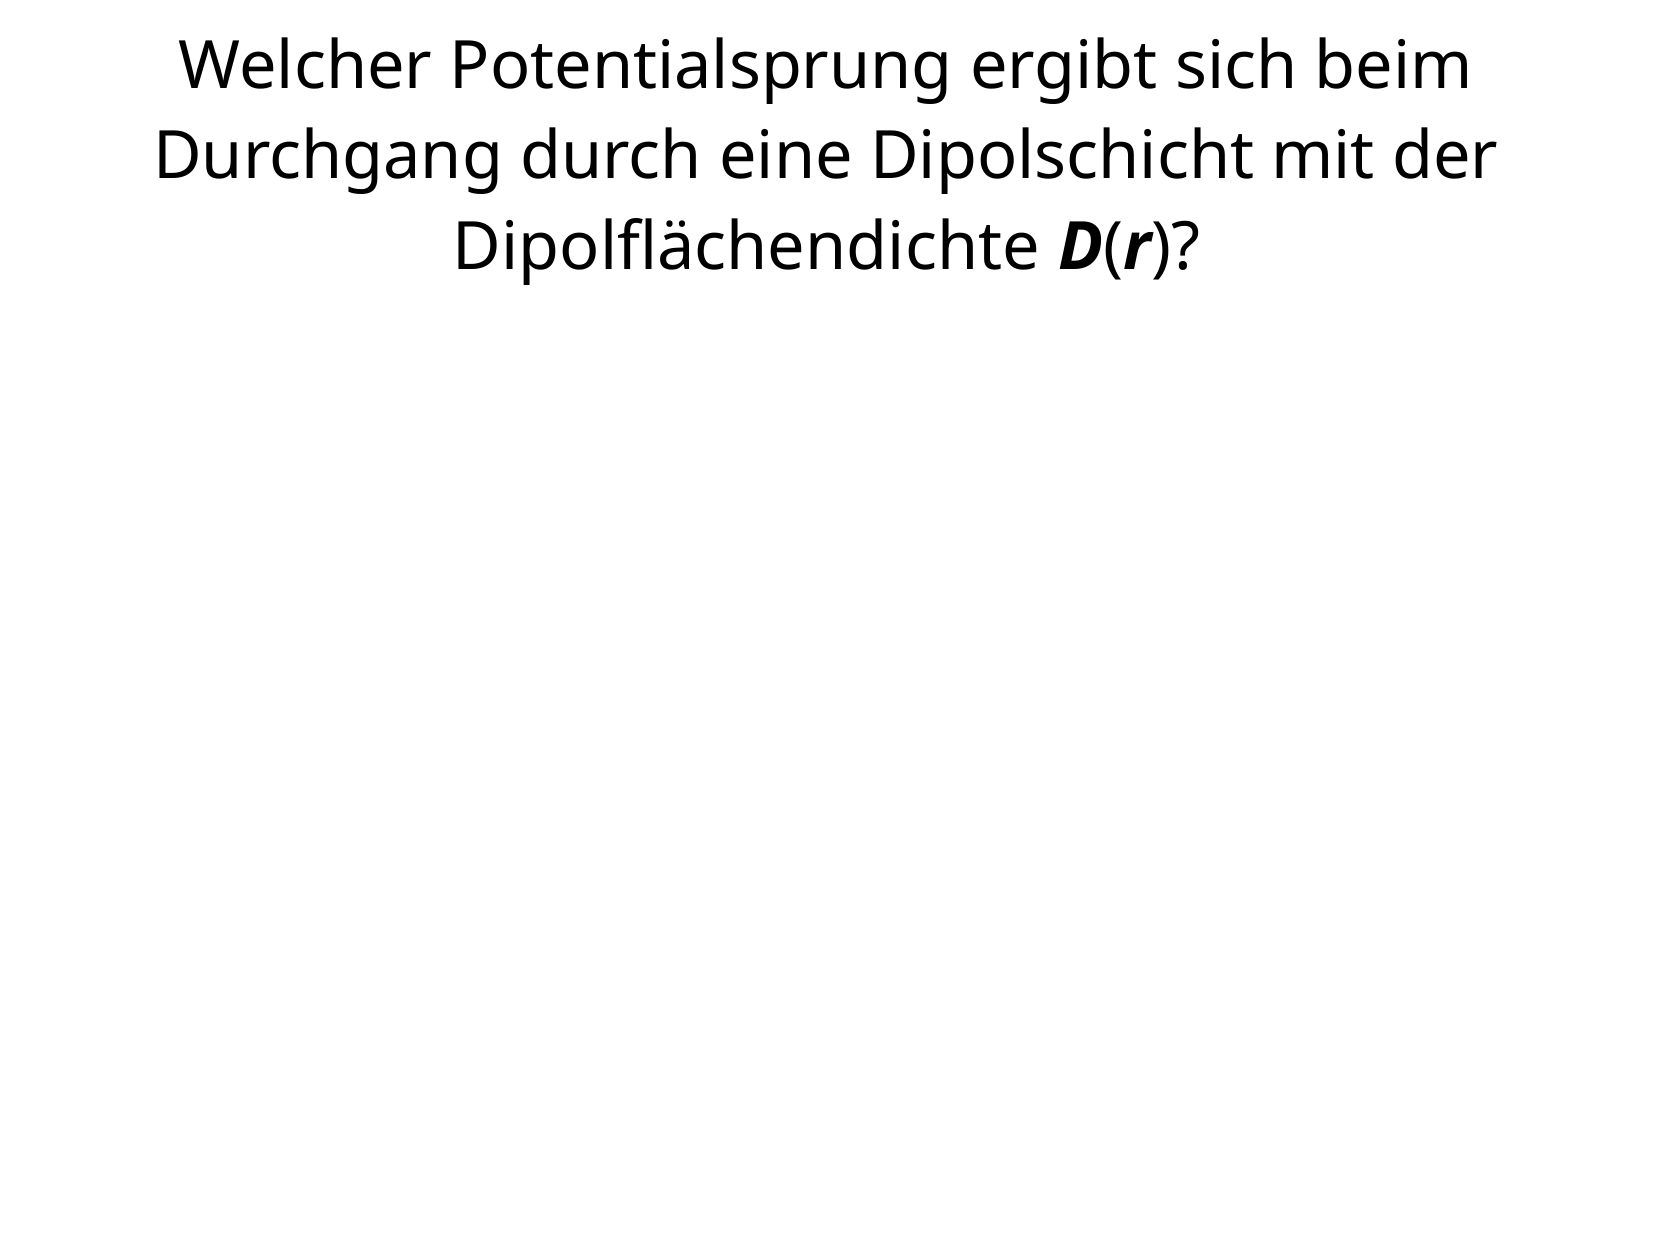

# Welcher Potentialsprung ergibt sich beim Durchgang durch eine Dipolschicht mit der Dipolflächendichte D(r)?